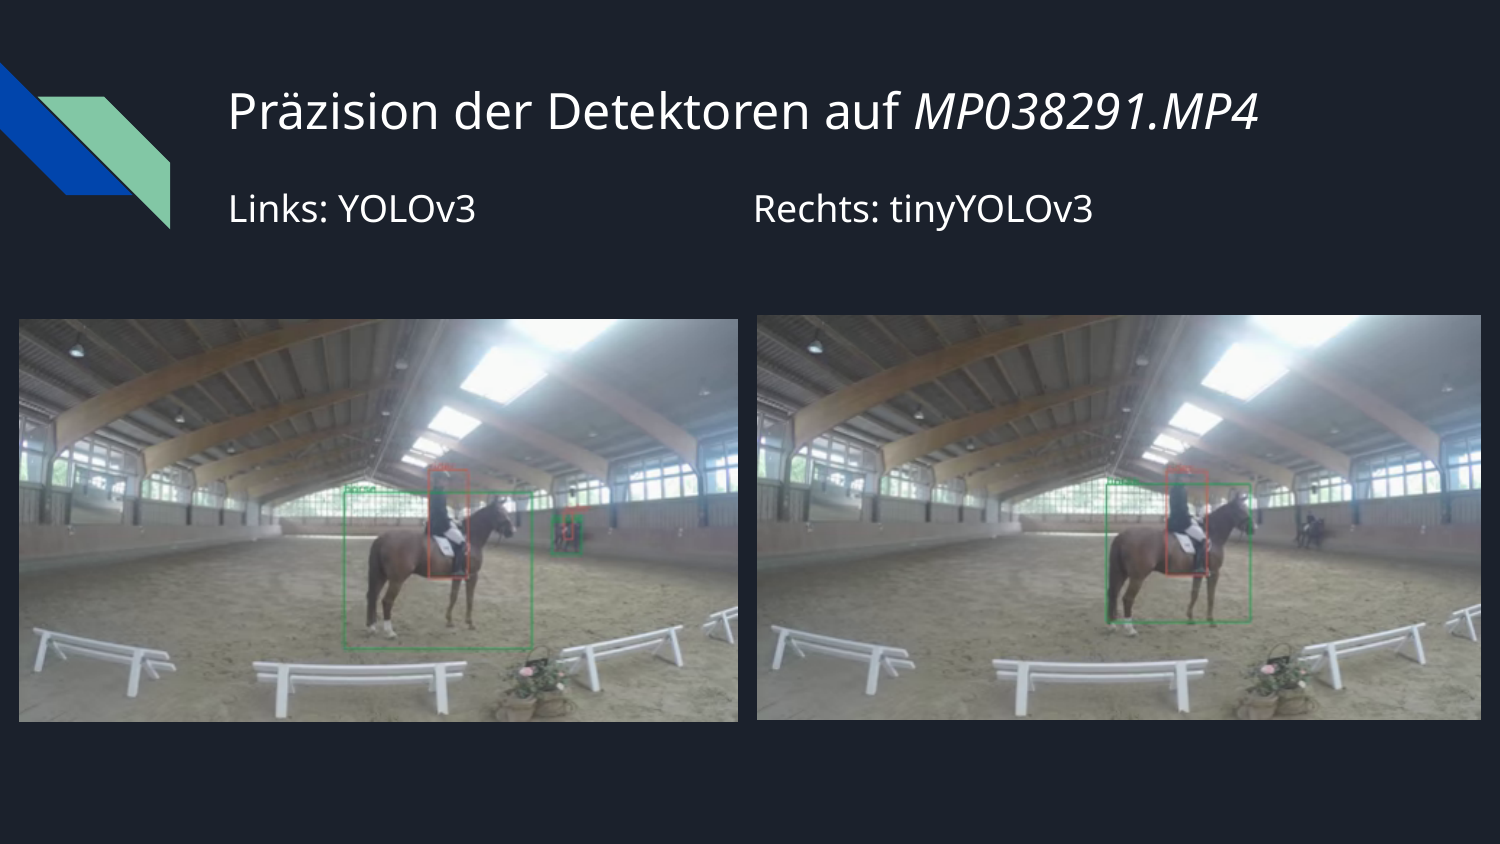

# Präzision der Detektoren auf MP038291.MP4 Links: YOLOv3				Rechts: tinyYOLOv3